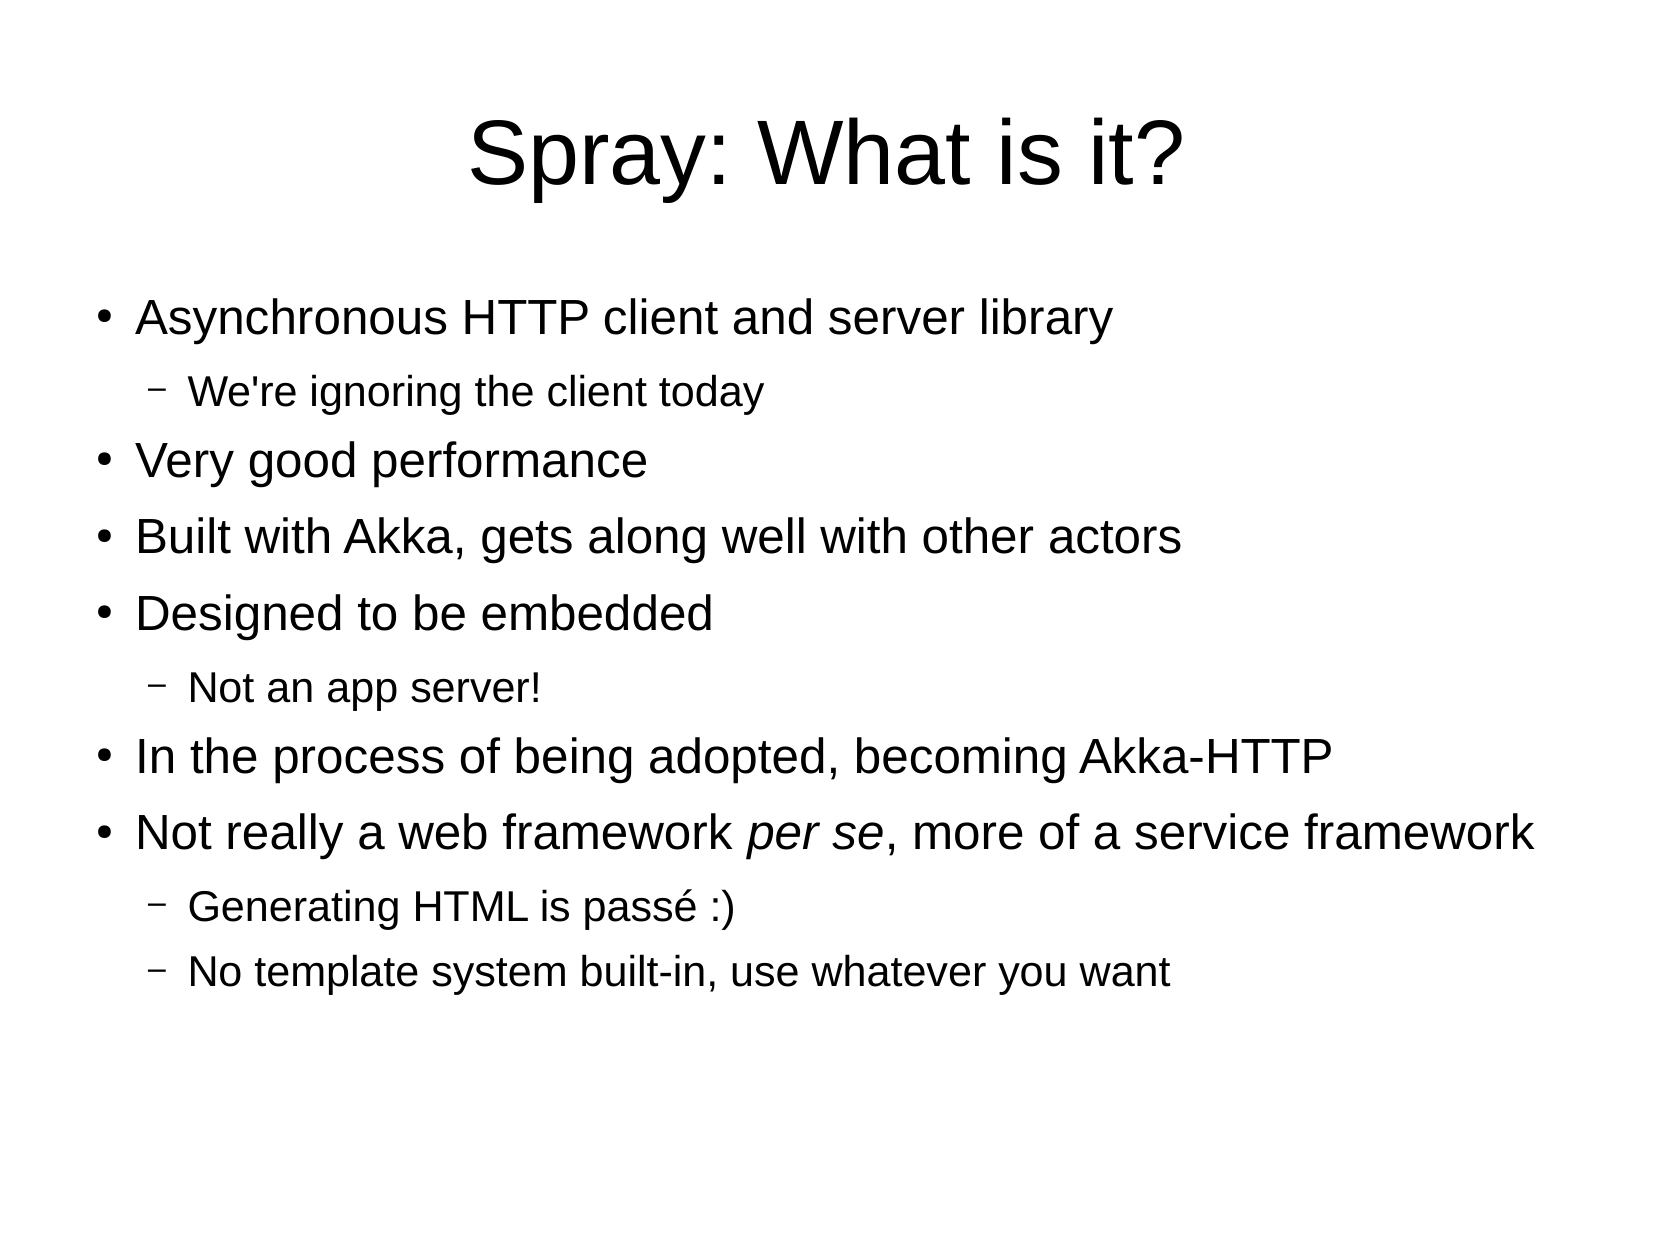

# Spray: What is it?
Asynchronous HTTP client and server library
We're ignoring the client today
Very good performance
Built with Akka, gets along well with other actors
Designed to be embedded
Not an app server!
In the process of being adopted, becoming Akka-HTTP
Not really a web framework per se, more of a service framework
Generating HTML is passé :)
No template system built-in, use whatever you want